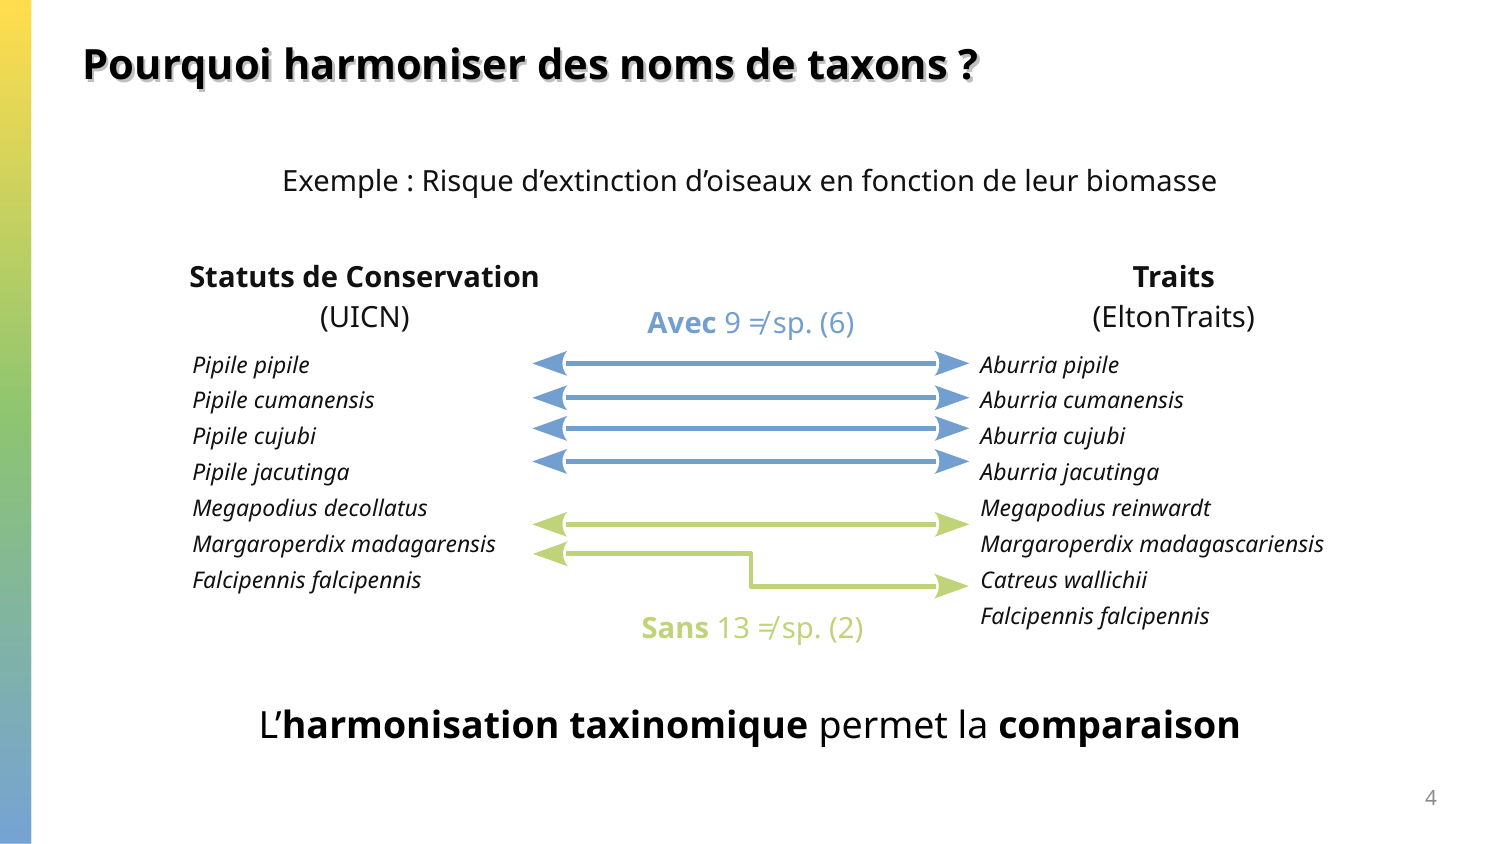

# Pourquoi harmoniser des noms de taxons ?
Exemple : Risque d’extinction d’oiseaux en fonction de leur biomasse
Statuts de Conservation
(UICN)
Traits
(EltonTraits)
Avec 9 ≠ sp. (6)
Pipile pipile
Pipile cumanensis
Pipile cujubi
Pipile jacutinga
Megapodius decollatus
Margaroperdix madagarensis
Falcipennis falcipennis
Aburria pipile
Aburria cumanensis
Aburria cujubi
Aburria jacutinga
Megapodius reinwardt
Margaroperdix madagascariensis
Catreus wallichii
Falcipennis falcipennis
Sans 13 ≠ sp. (2)
L’harmonisation taxinomique permet la comparaison